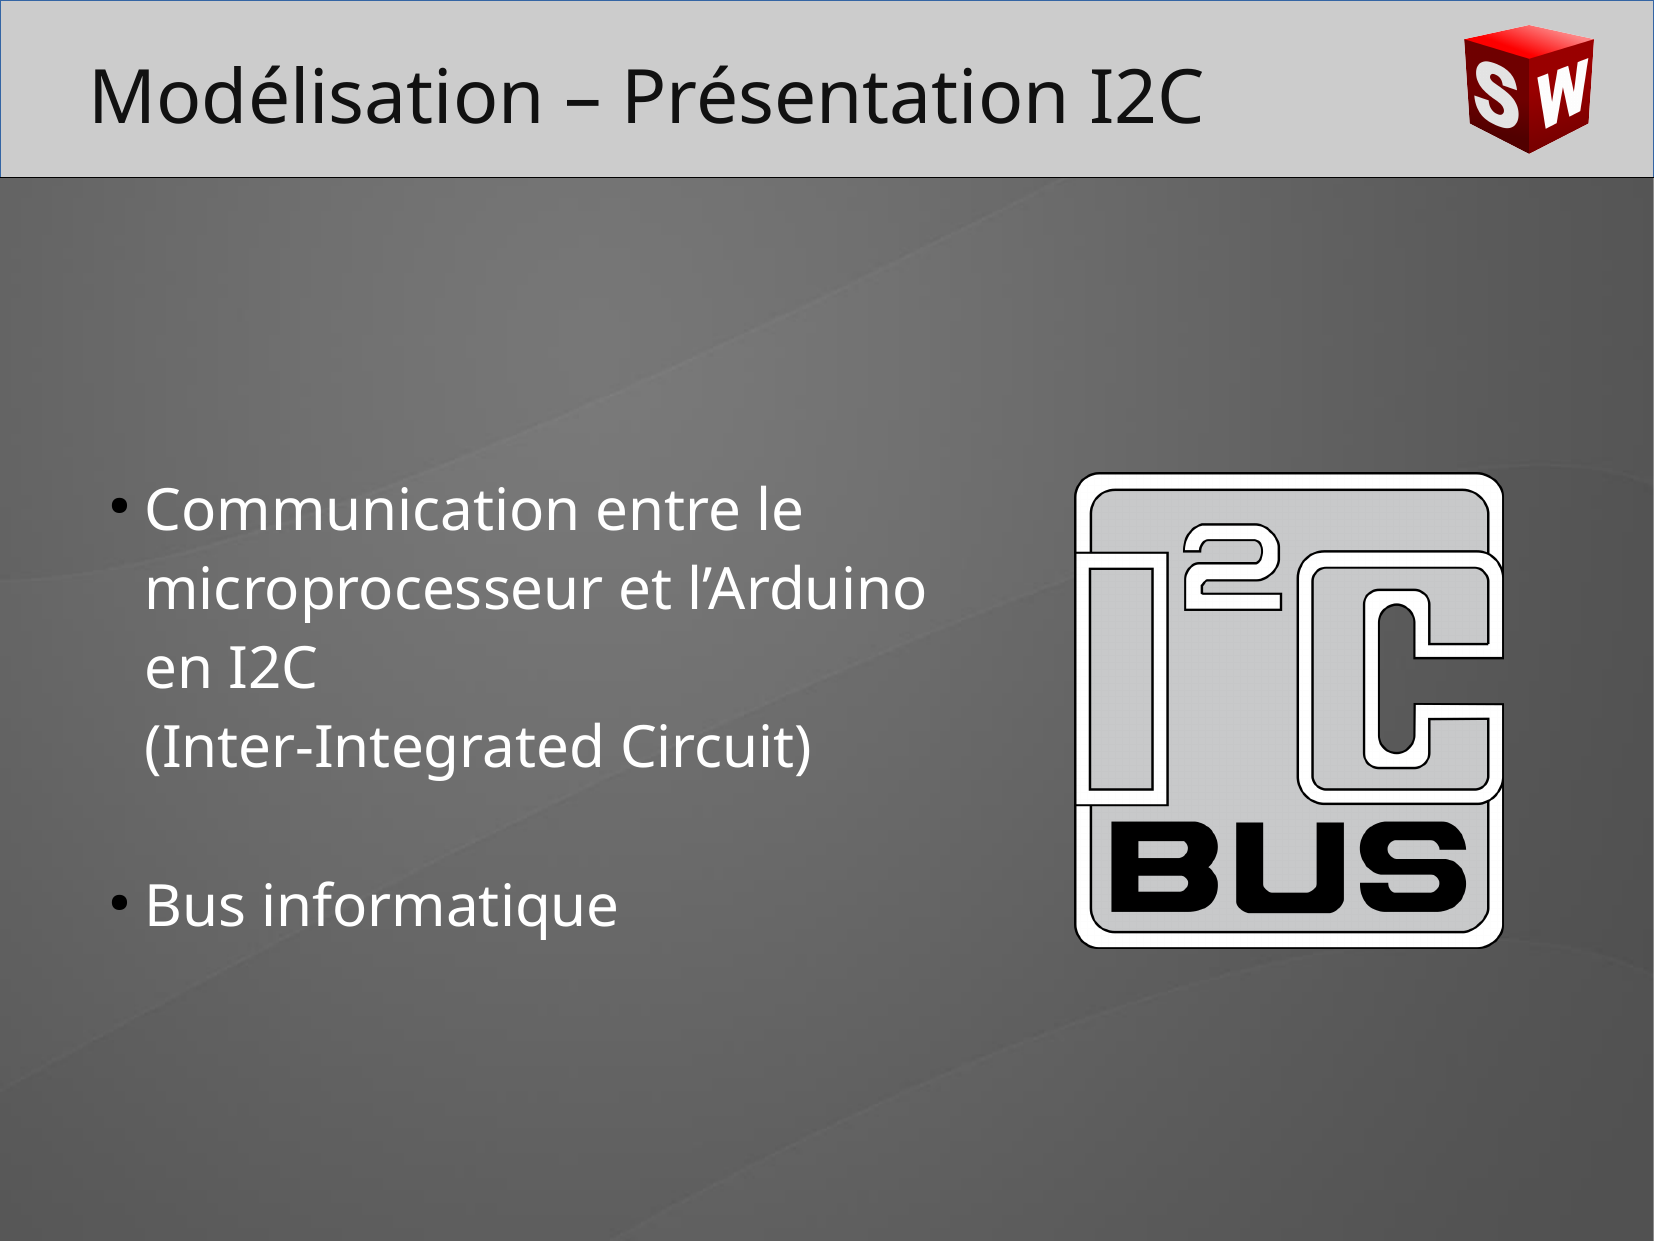

Modélisation – Présentation I2C
Communication entre le microprocesseur et l’Arduino en I2C
(Inter-Integrated Circuit)
Bus informatique